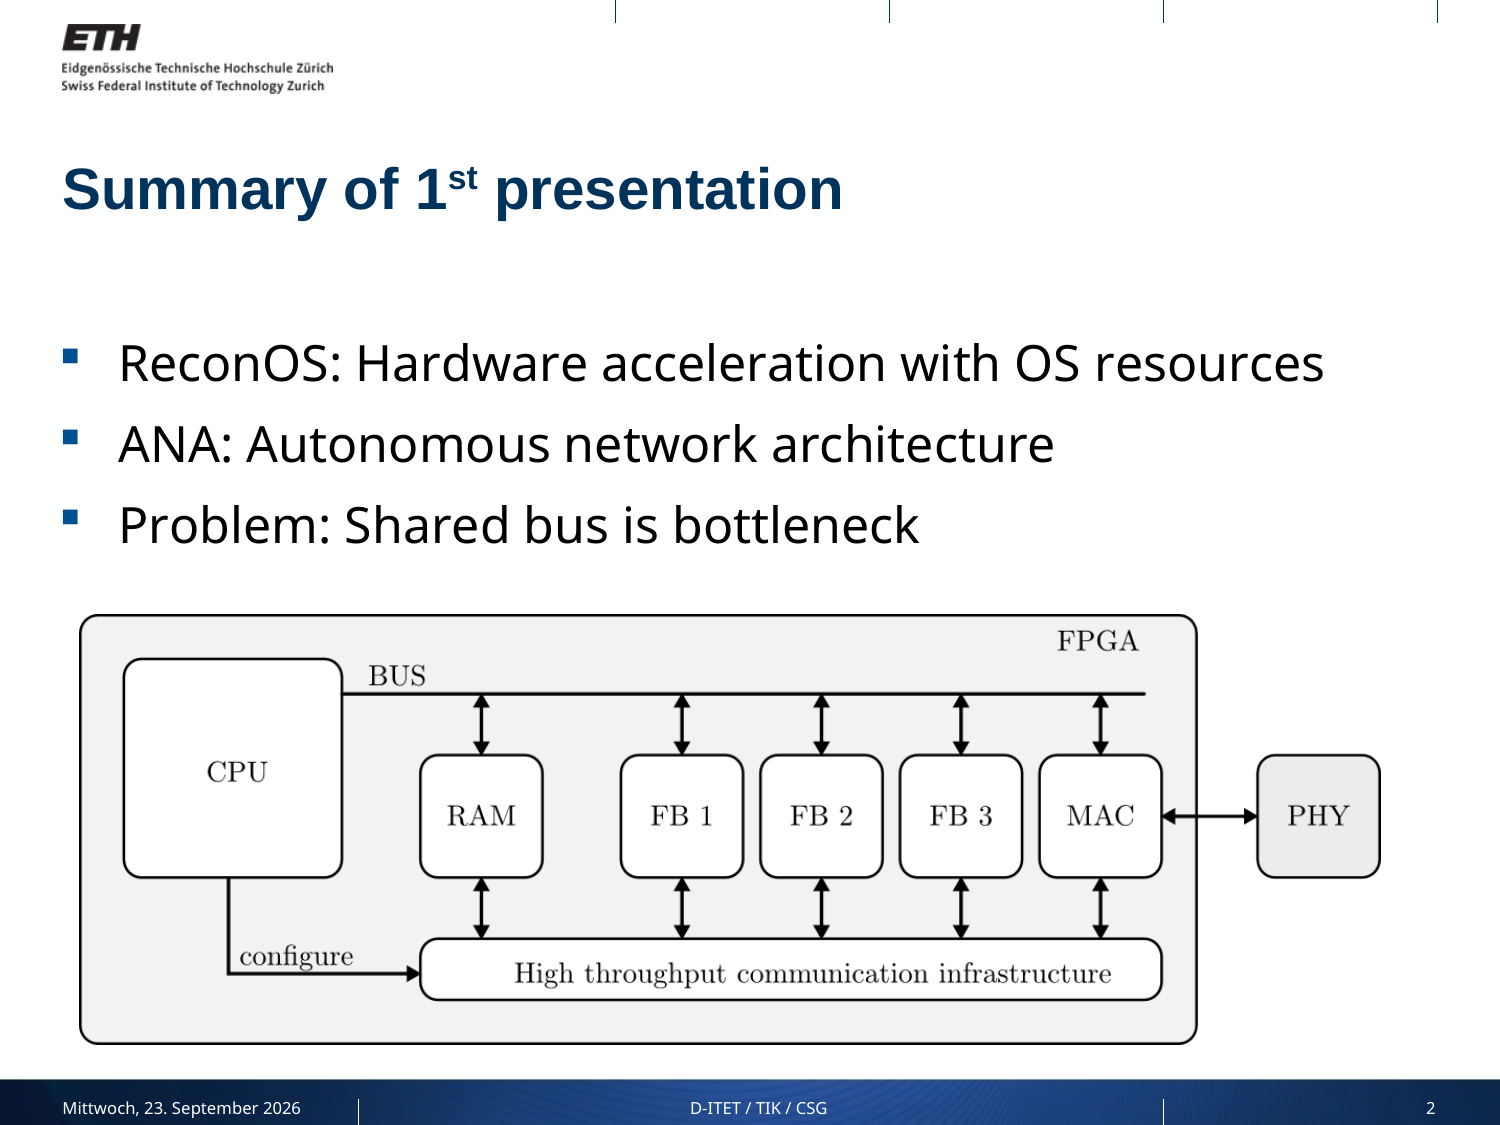

# Summary of 1st presentation
ReconOS: Hardware acceleration with OS resources
ANA: Autonomous network architecture
Problem: Shared bus is bottleneck
2